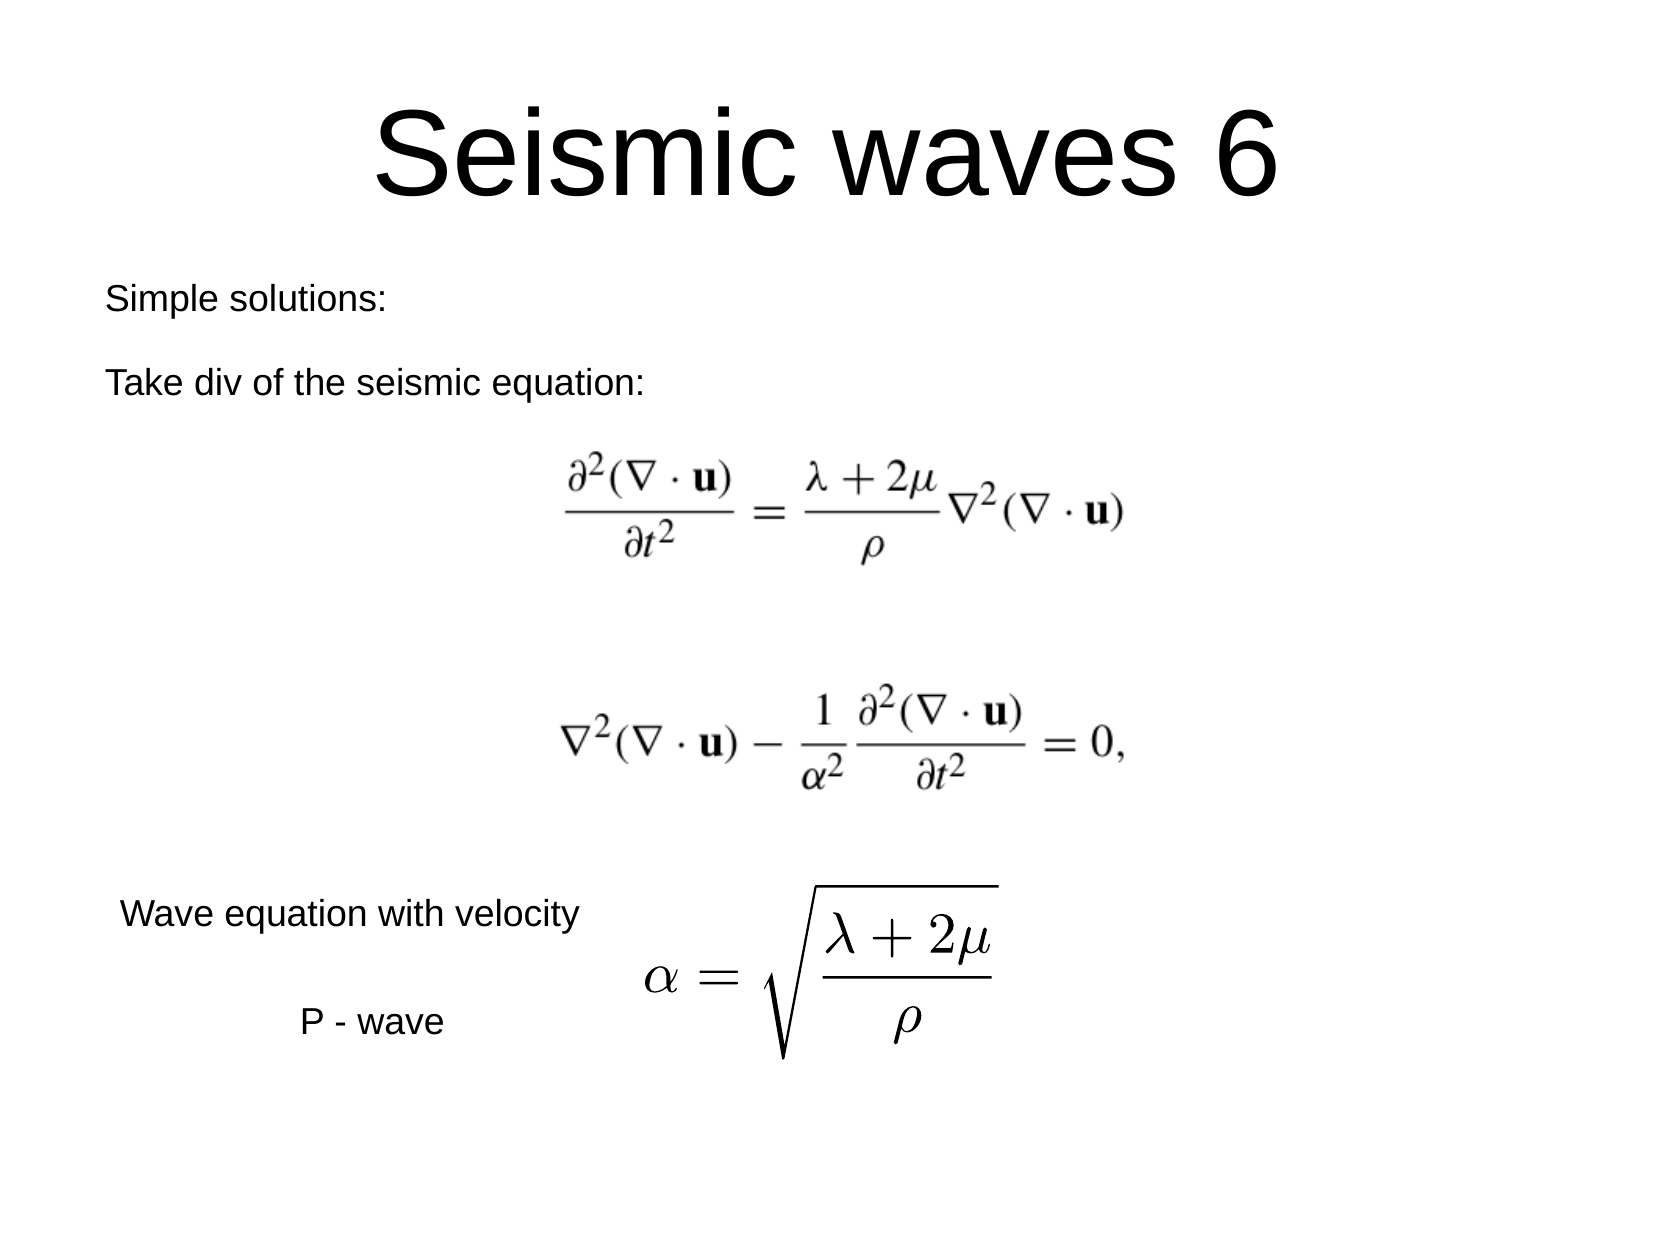

# Seismic waves 6
Simple solutions:
Take div of the seismic equation:
Wave equation with velocity
P - wave